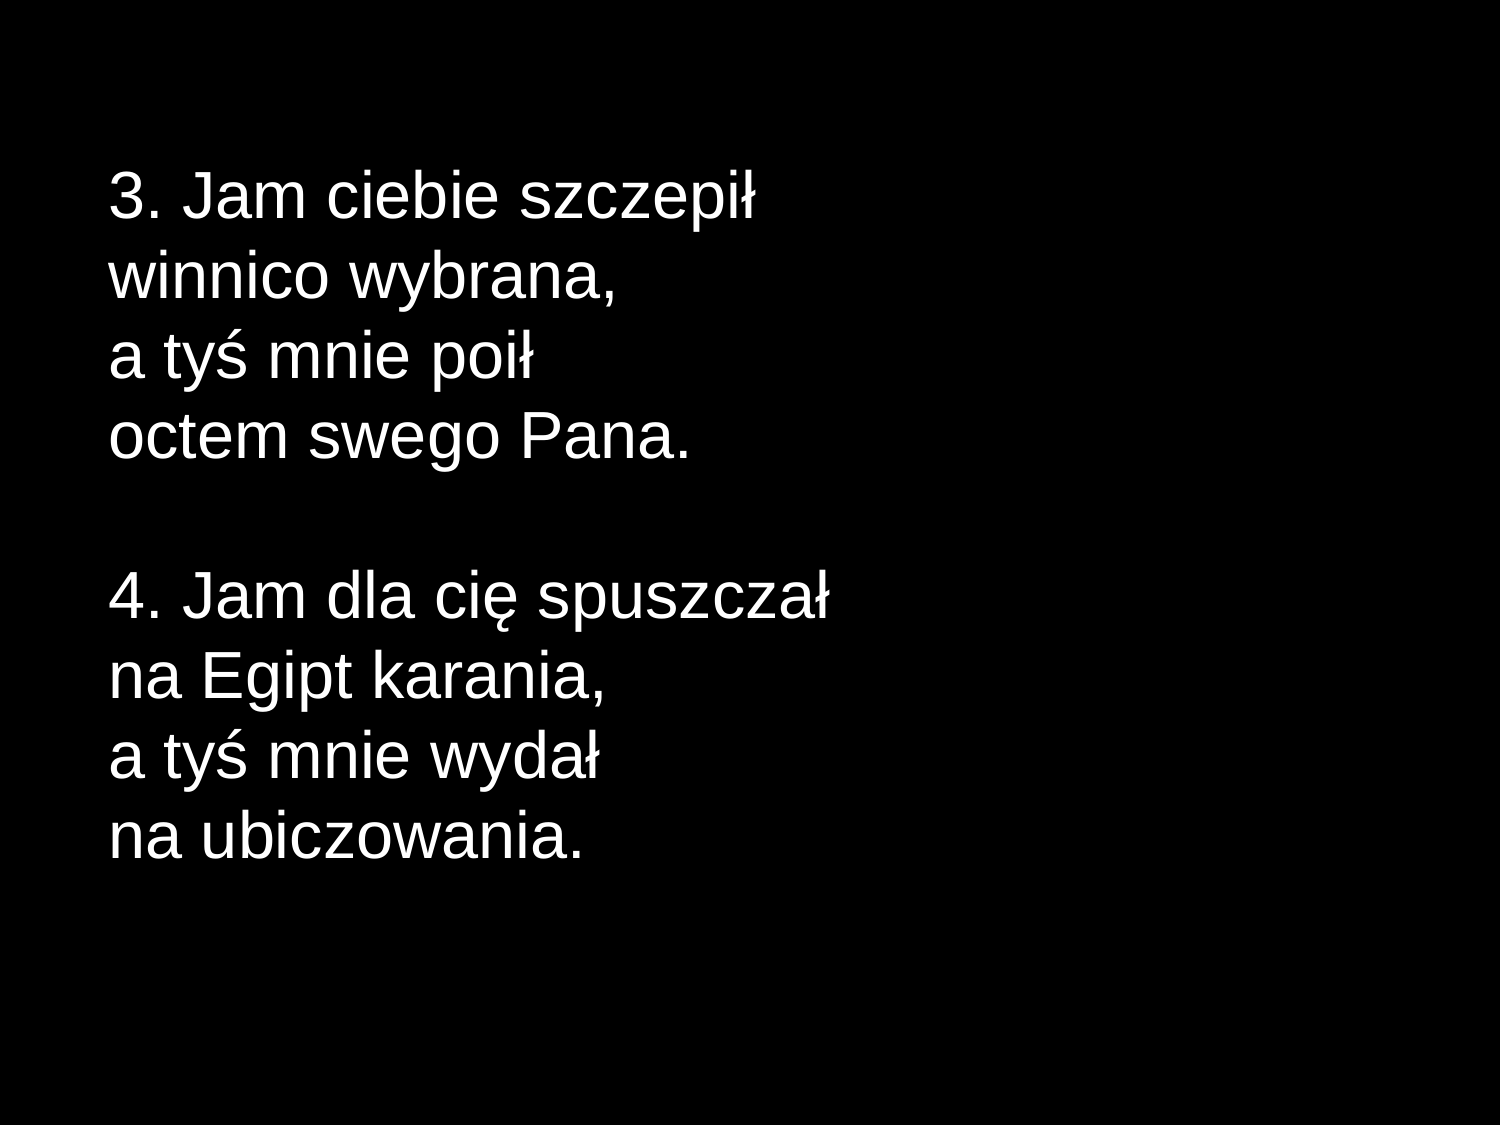

3. Jam ciebie szczepił
winnico wybrana,
a tyś mnie poił
octem swego Pana.
4. Jam dla cię spuszczał
na Egipt karania,
a tyś mnie wydał
na ubiczowania.